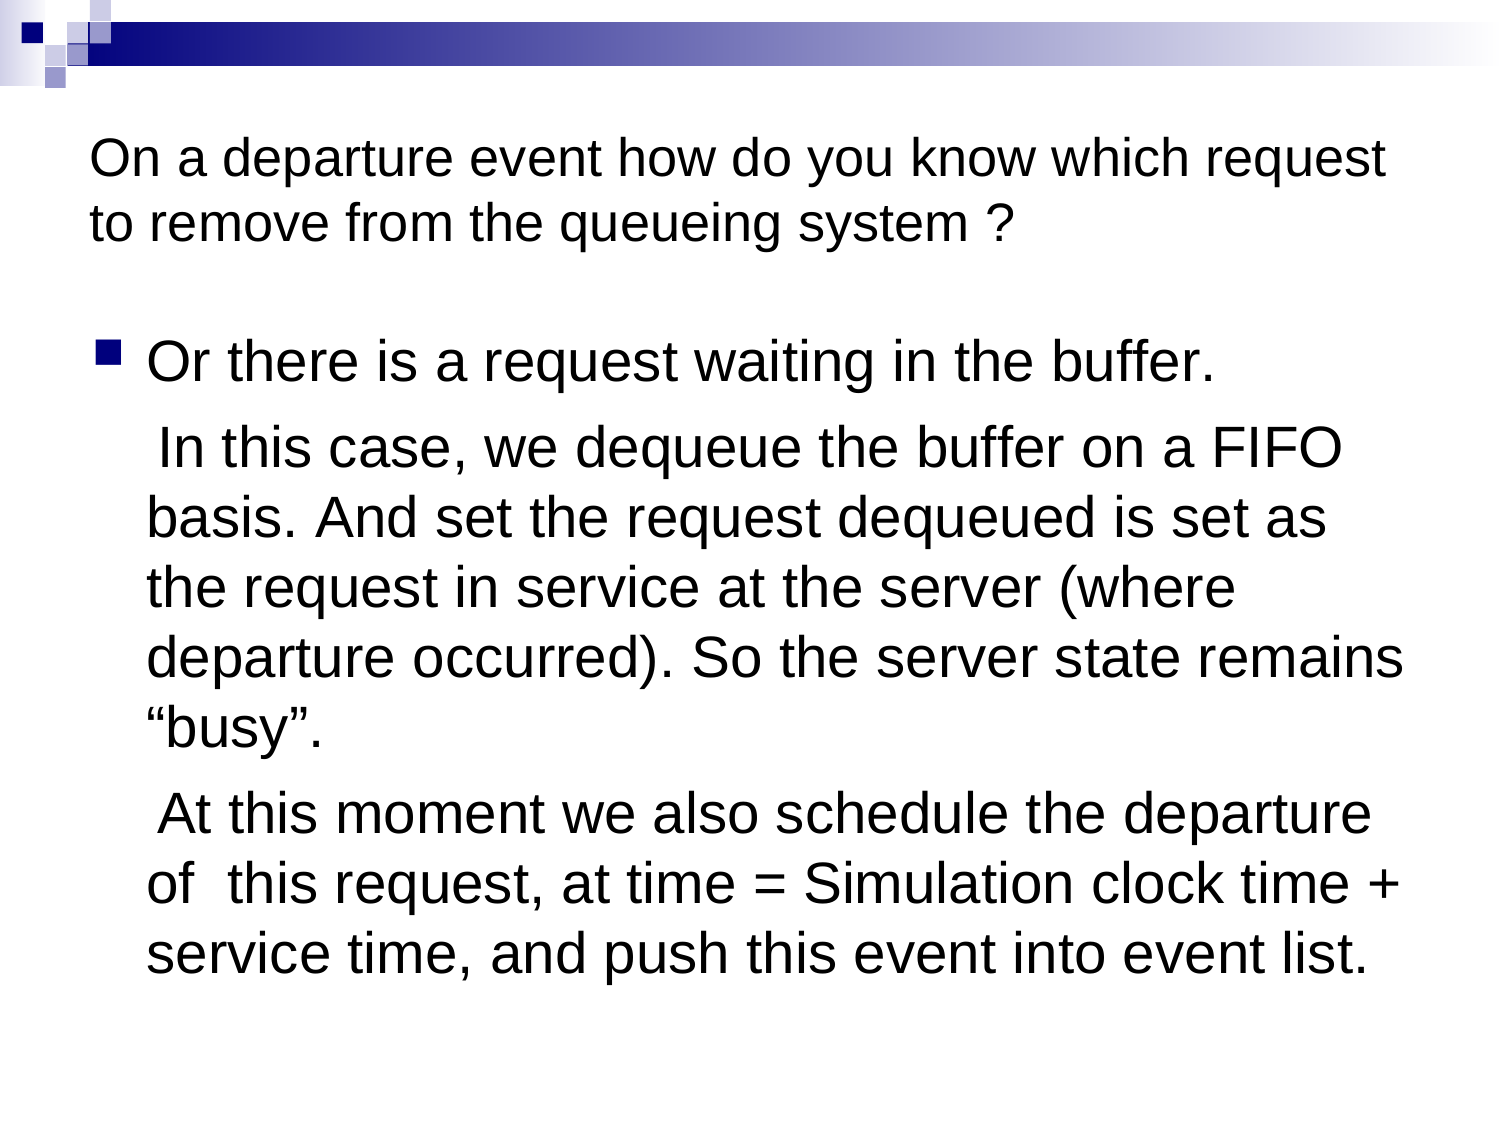

# On a departure event how do you know which request to remove from the queueing system ?
Or there is a request waiting in the buffer.
 In this case, we dequeue the buffer on a FIFO basis. And set the request dequeued is set as the request in service at the server (where departure occurred). So the server state remains “busy”.
 At this moment we also schedule the departure of this request, at time = Simulation clock time + service time, and push this event into event list.